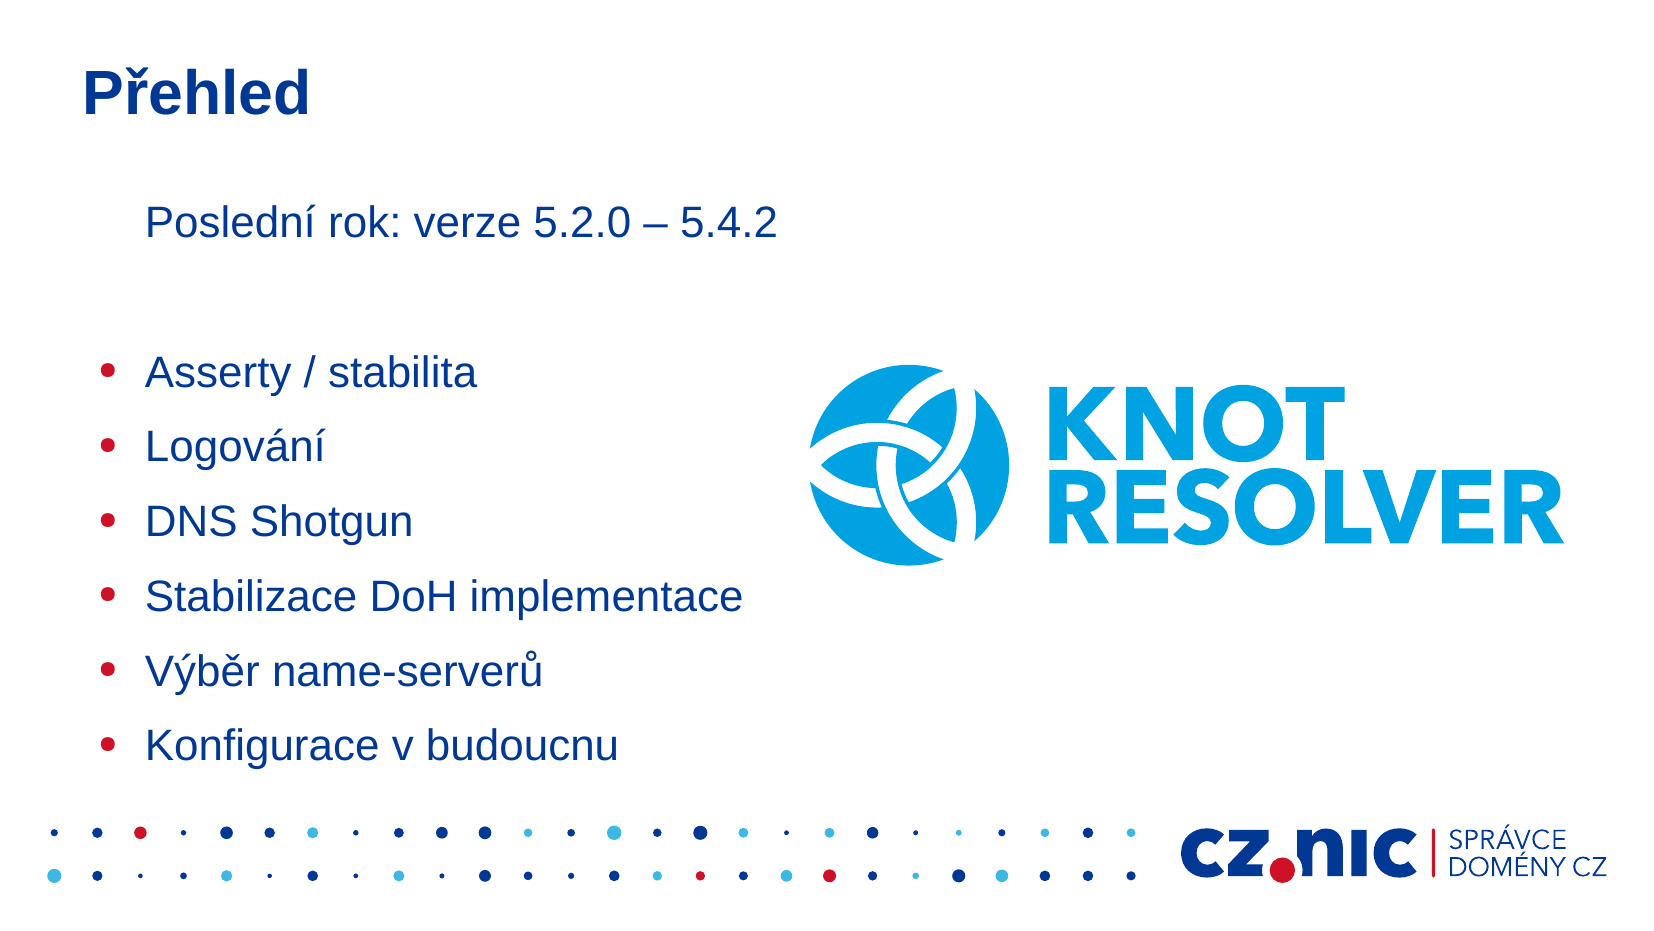

# Přehled
Poslední rok: verze 5.2.0 – 5.4.2
Asserty / stabilita
Logování
DNS Shotgun
Stabilizace DoH implementace
Výběr name-serverů
Konfigurace v budoucnu